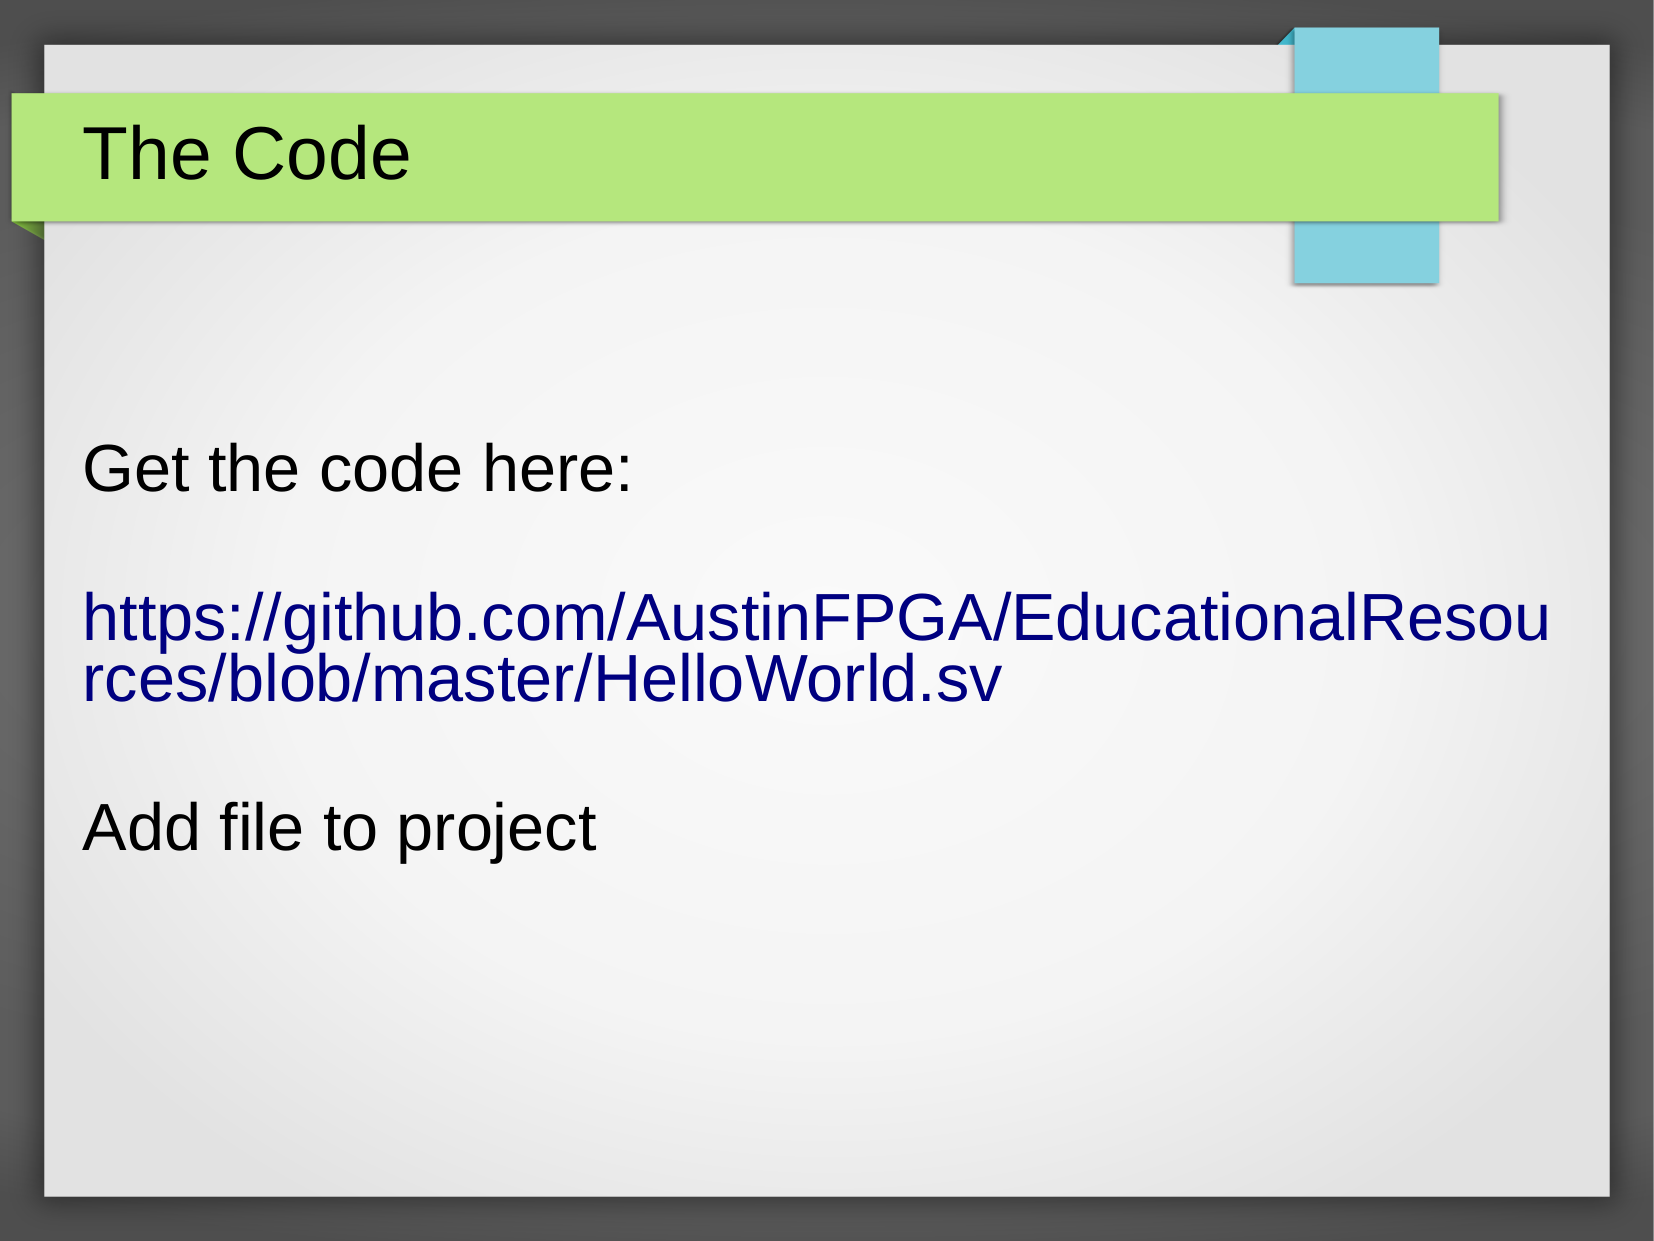

# The Code
Get the code here:
https://github.com/AustinFPGA/EducationalResources/blob/master/HelloWorld.sv
Add file to project